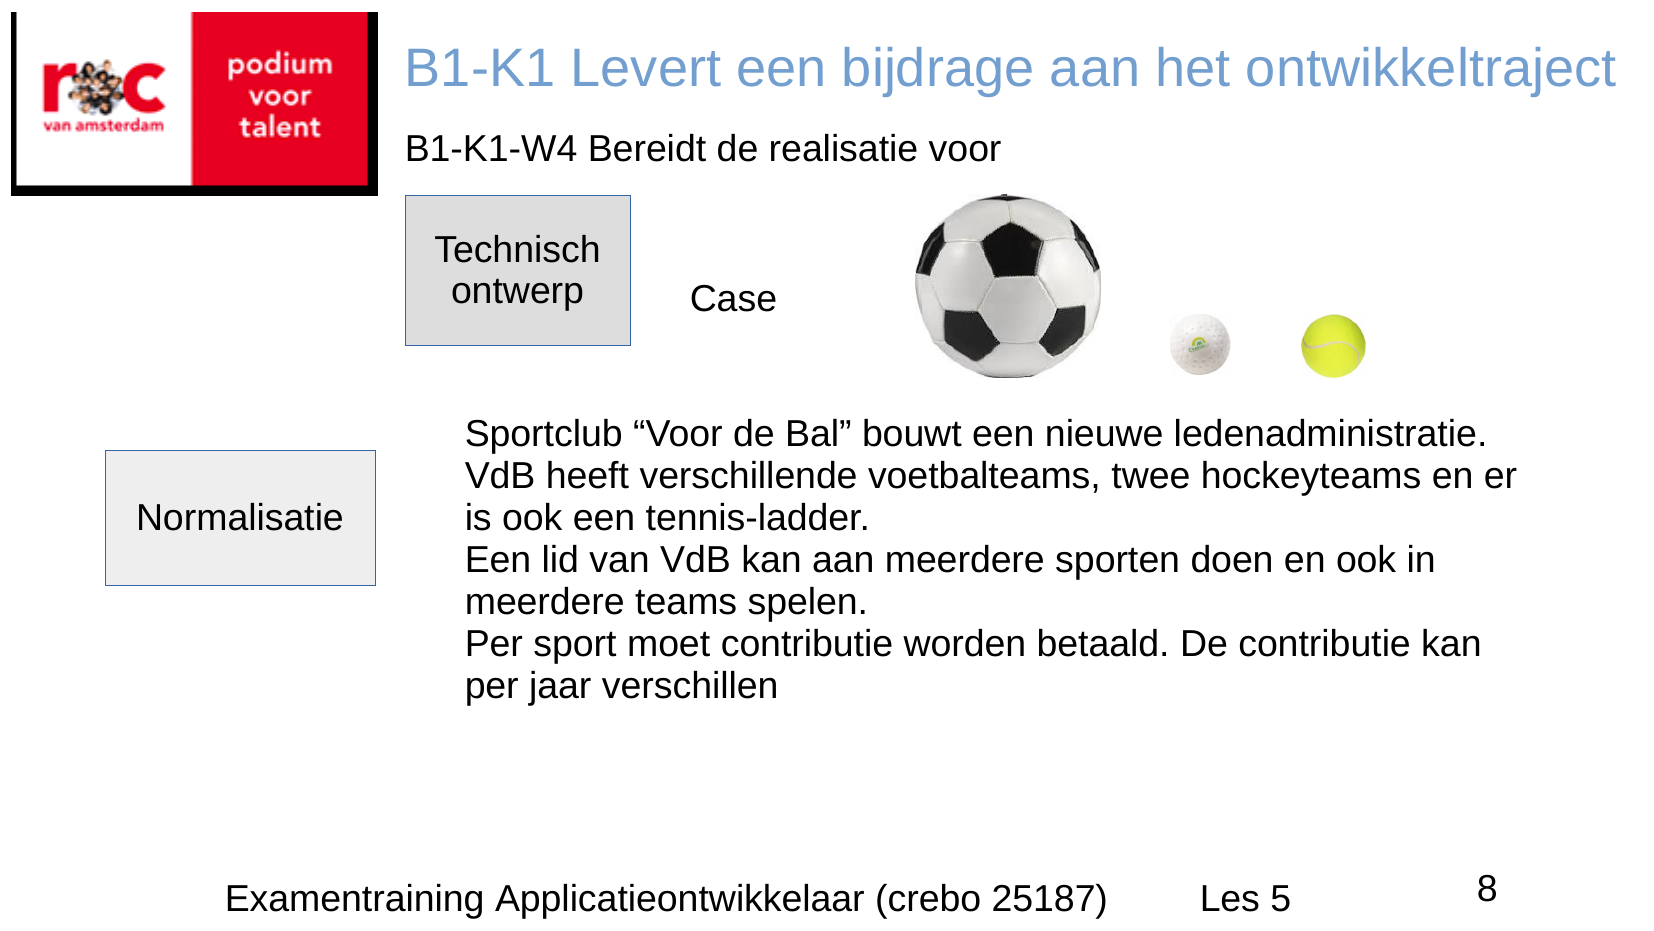

B1-K1 Levert een bijdrage aan het ontwikkeltraject
B1-K1-W4 Bereidt de realisatie voor
Technisch
ontwerp
Case
Sportclub “Voor de Bal” bouwt een nieuwe ledenadministratie.
VdB heeft verschillende voetbalteams, twee hockeyteams en er is ook een tennis-ladder.
Een lid van VdB kan aan meerdere sporten doen en ook in meerdere teams spelen.
Per sport moet contributie worden betaald. De contributie kan per jaar verschillen
Normalisatie
Examentraining Applicatieontwikkelaar (crebo 25187)
Les 5